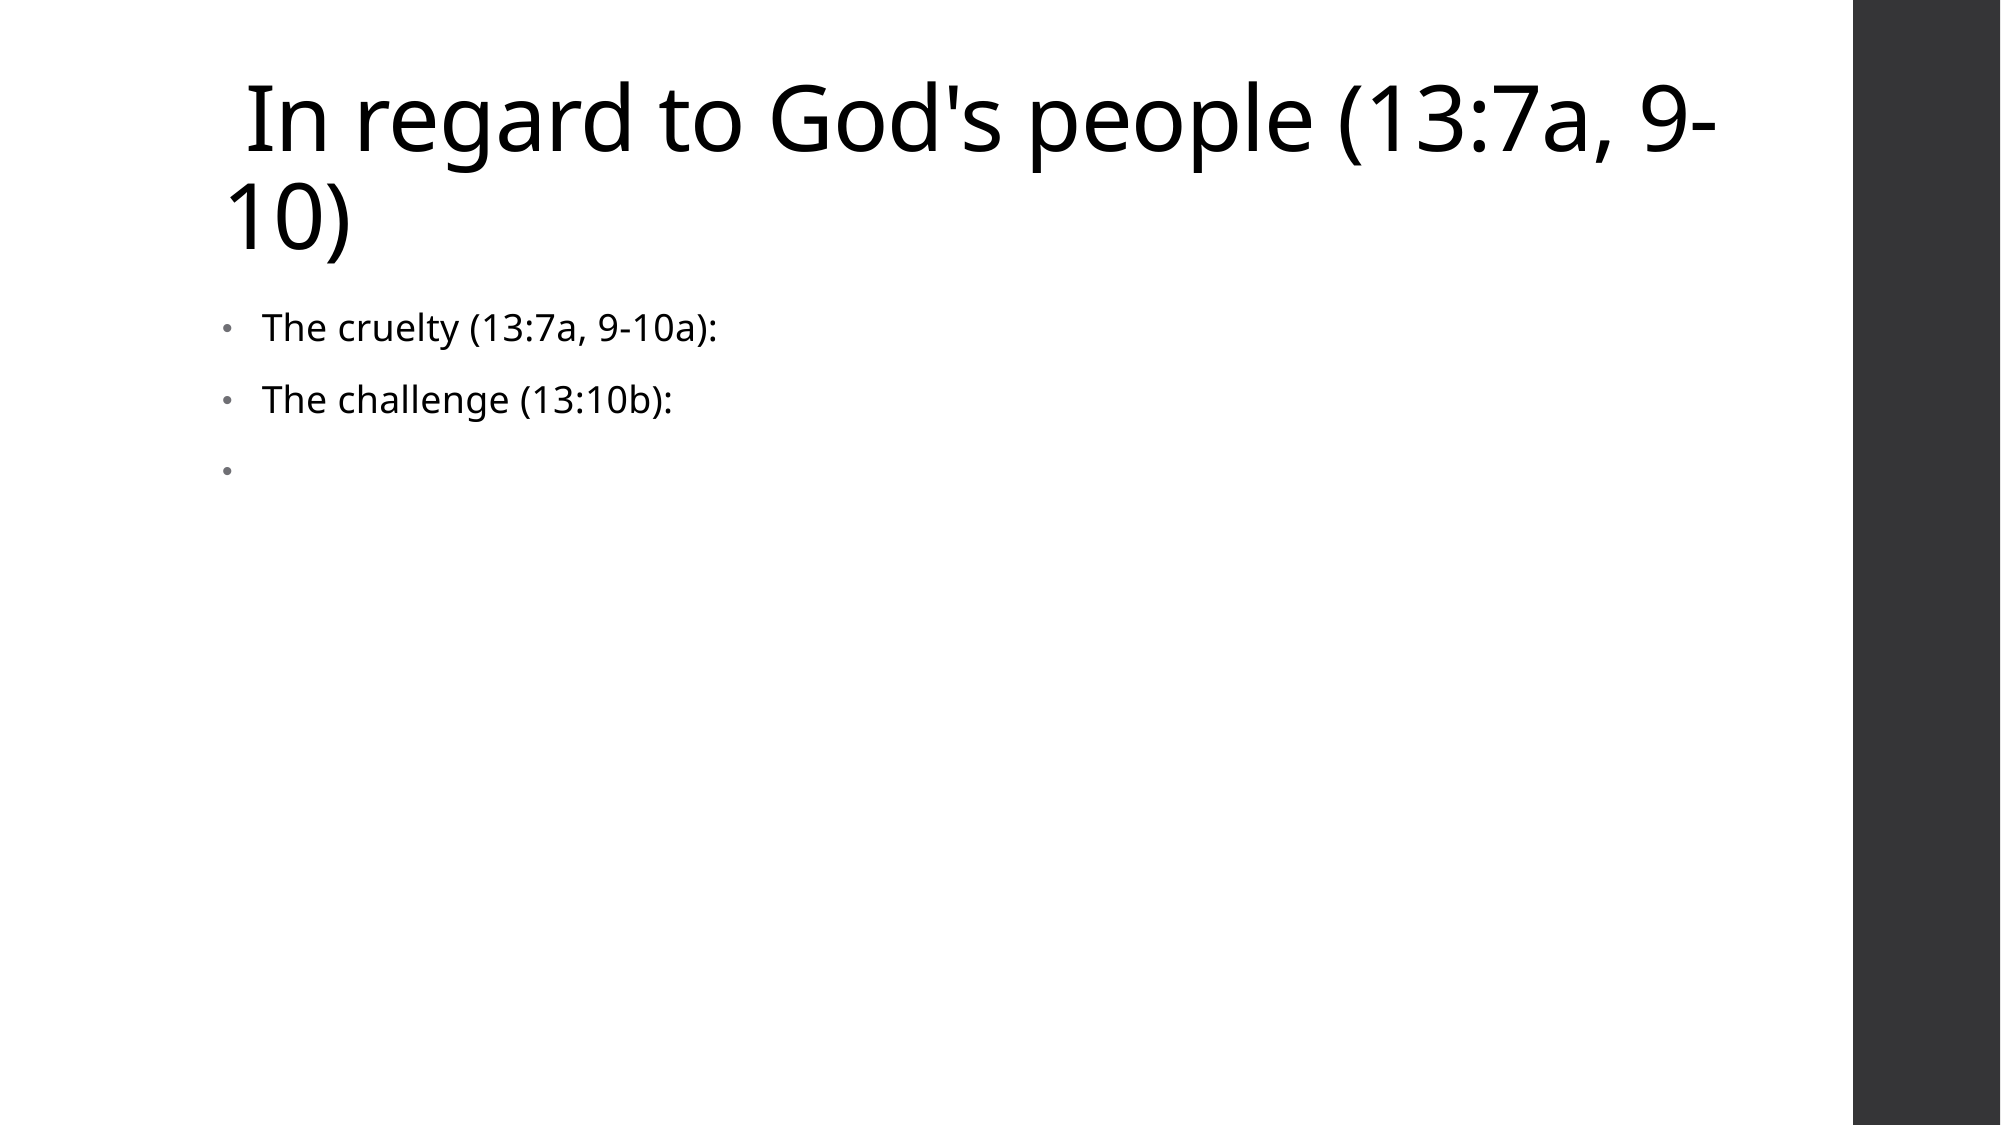

# In regard to God's people (13:7a, 9-10)
 The cruelty (13:7a, 9-10a):
 The challenge (13:10b):